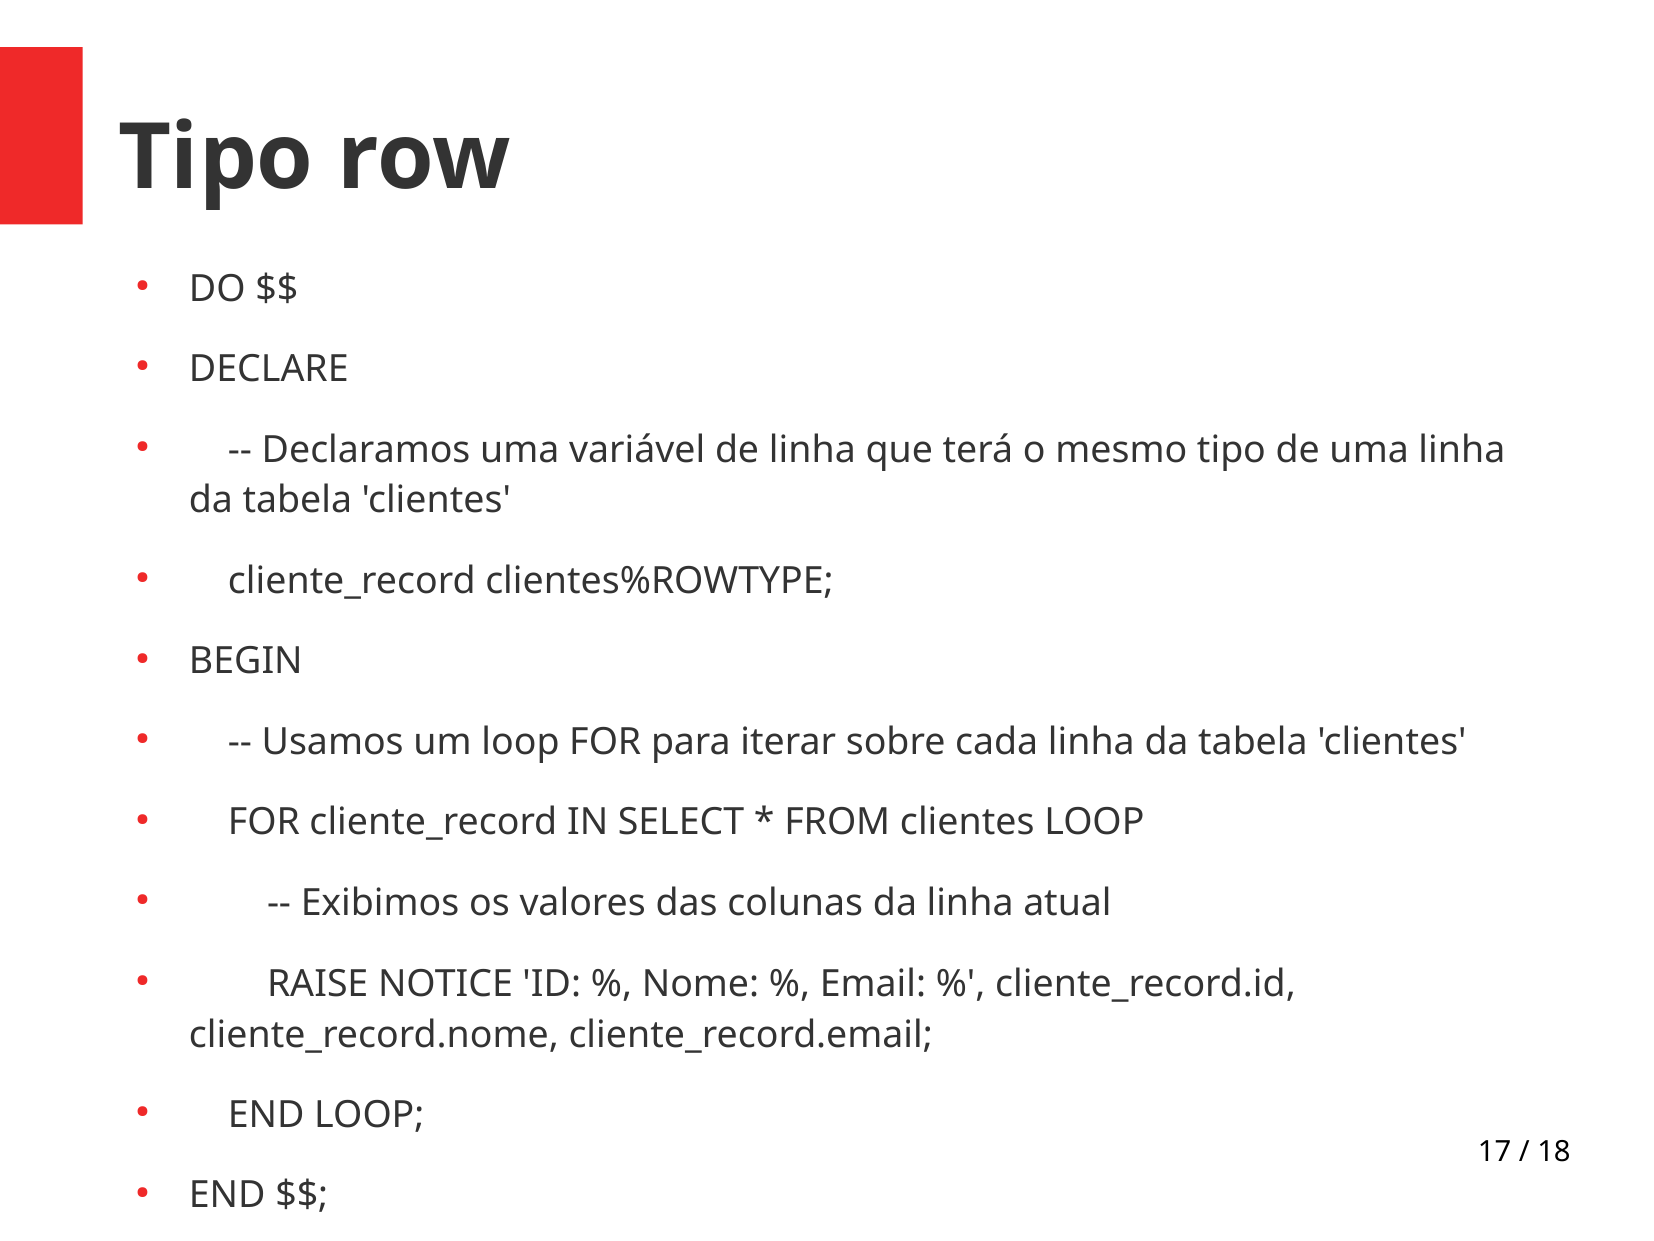

# Tipo row
DO $$
DECLARE
 -- Declaramos uma variável de linha que terá o mesmo tipo de uma linha da tabela 'clientes'
 cliente_record clientes%ROWTYPE;
BEGIN
 -- Usamos um loop FOR para iterar sobre cada linha da tabela 'clientes'
 FOR cliente_record IN SELECT * FROM clientes LOOP
 -- Exibimos os valores das colunas da linha atual
 RAISE NOTICE 'ID: %, Nome: %, Email: %', cliente_record.id, cliente_record.nome, cliente_record.email;
 END LOOP;
END $$;
17